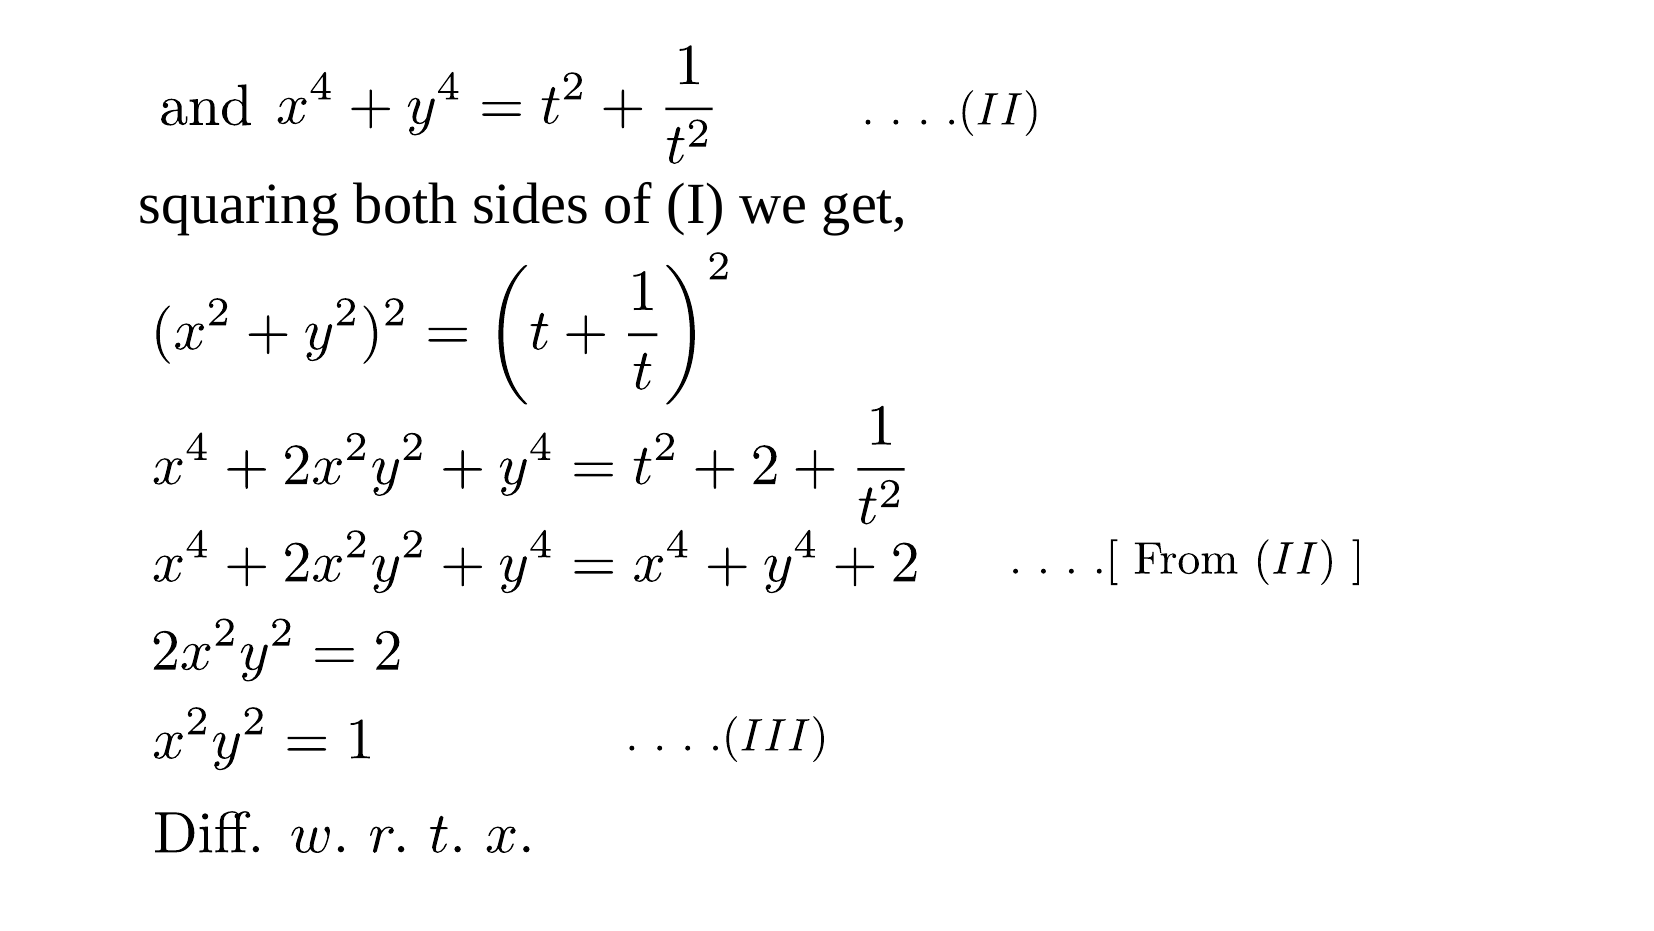

# squaring both sides of (I) we get,